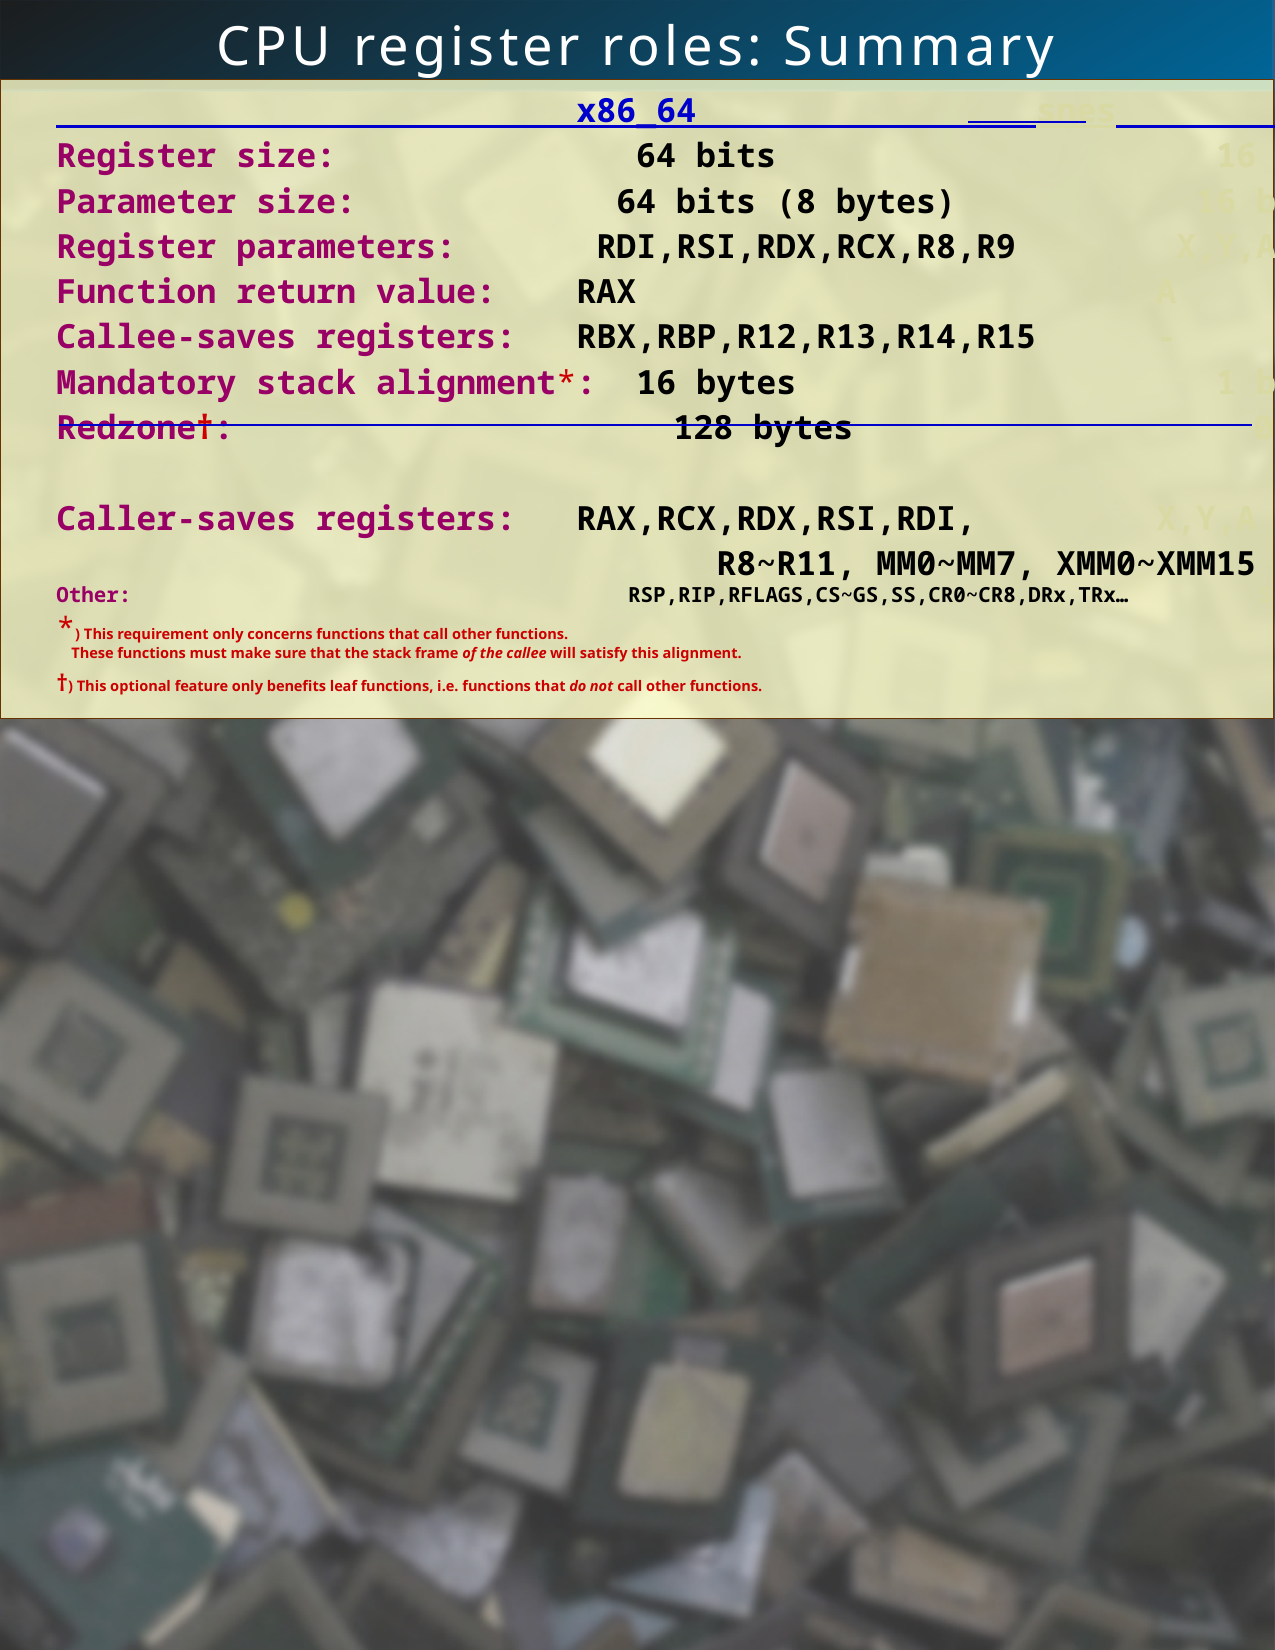

CPU register roles: Summary
 x86_64 snes
Register size: 64 bits 16 bits
Parameter size: 64 bits (8 bytes) 16 bits (2 bytes)
Register parameters: RDI,RSI,RDX,RCX,R8,R9 X,Y,A
Function return value: RAX A
Callee-saves registers: RBX,RBP,R12,R13,R14,R15 -
Mandatory stack alignment*: 16 bytes 1 byte
Redzone†: 128 bytes 0 bytes
Caller-saves registers: RAX,RCX,RDX,RSI,RDI, X,Y,A
 R8~R11, MM0~MM7, XMM0~XMM15
Other: 	 RSP,RIP,RFLAGS,CS~GS,SS,CR0~CR8,DRx,TRx… S,P,PC,D,DBR,PBR
*) This requirement only concerns functions that call other functions.
 These functions must make sure that the stack frame of the callee will satisfy this alignment.
†) This optional feature only benefits leaf functions, i.e. functions that do not call other functions.